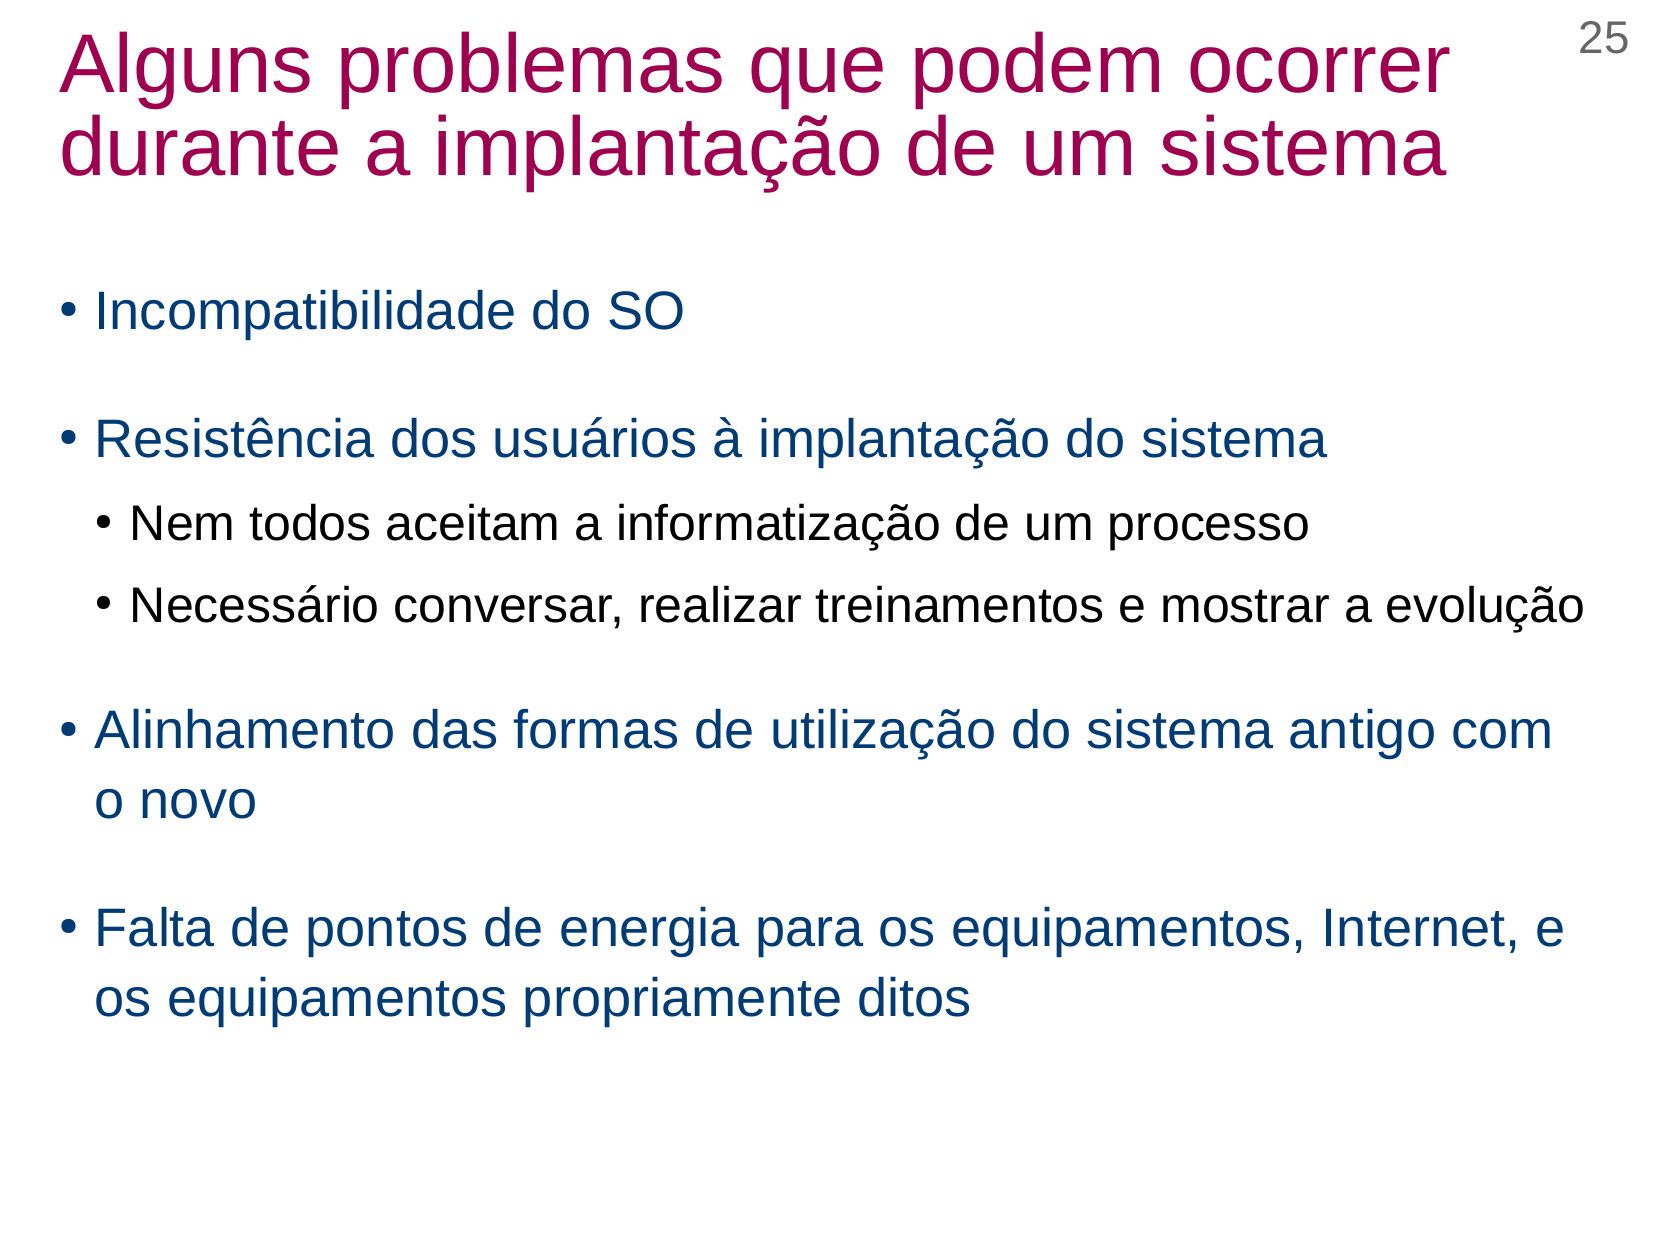

# Alguns problemas que podem ocorrer durante a implantação de um sistema
25
Incompatibilidade do SO
Resistência dos usuários à implantação do sistema
Nem todos aceitam a informatização de um processo
Necessário conversar, realizar treinamentos e mostrar a evolução
Alinhamento das formas de utilização do sistema antigo com o novo
Falta de pontos de energia para os equipamentos, Internet, e os equipamentos propriamente ditos